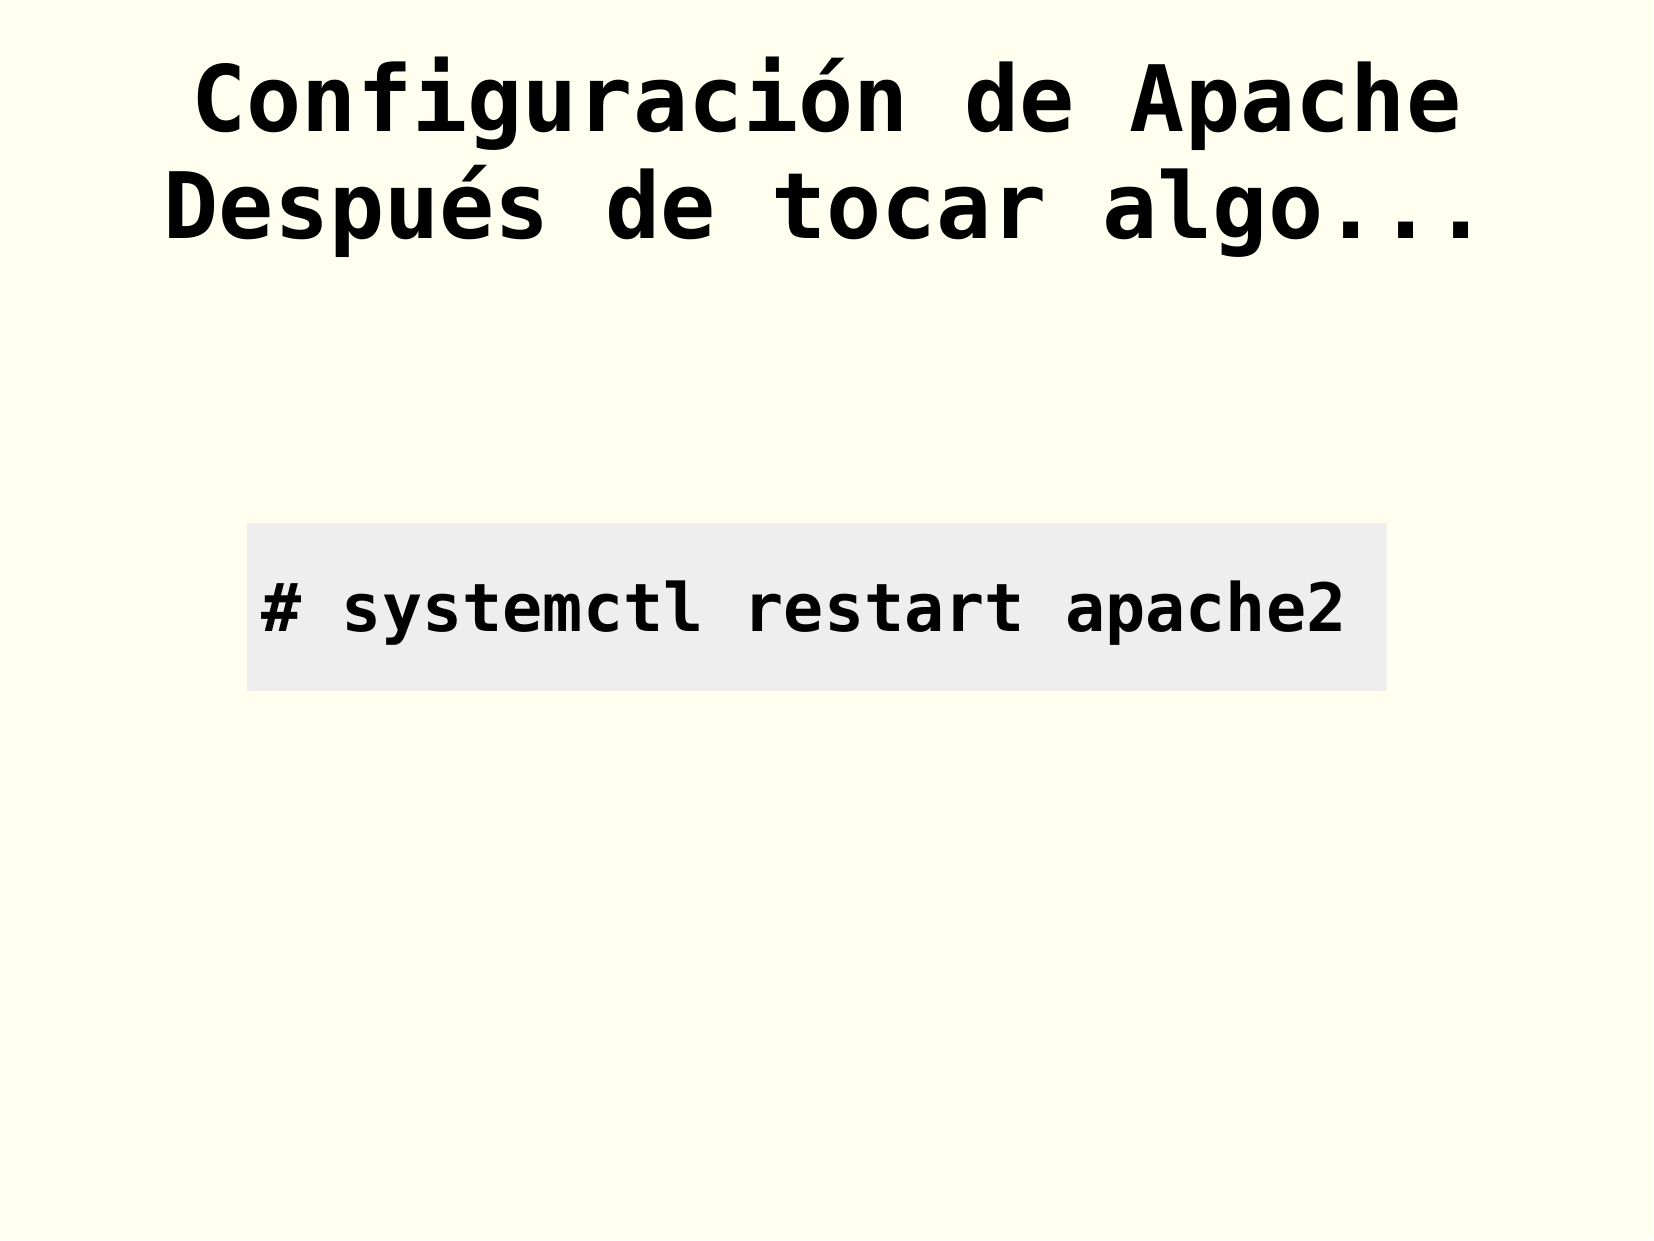

# Configuración de Apache Después de tocar algo...
# systemctl restart apache2